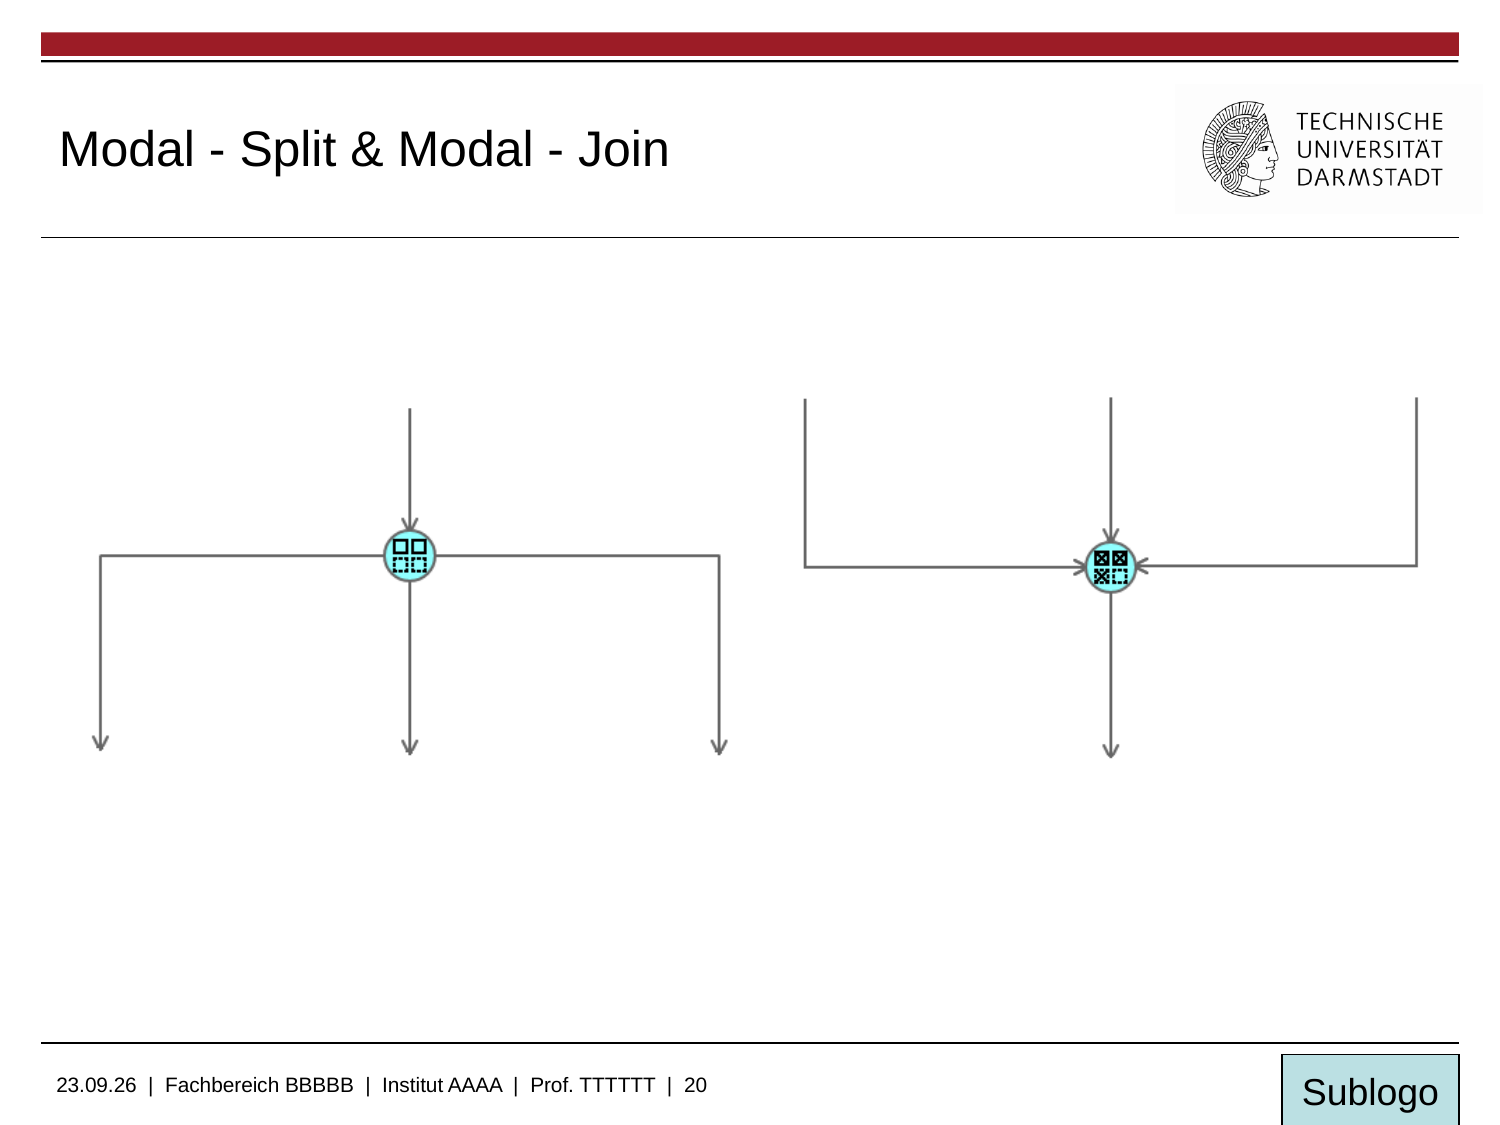

# Modal - Split & Modal - Join